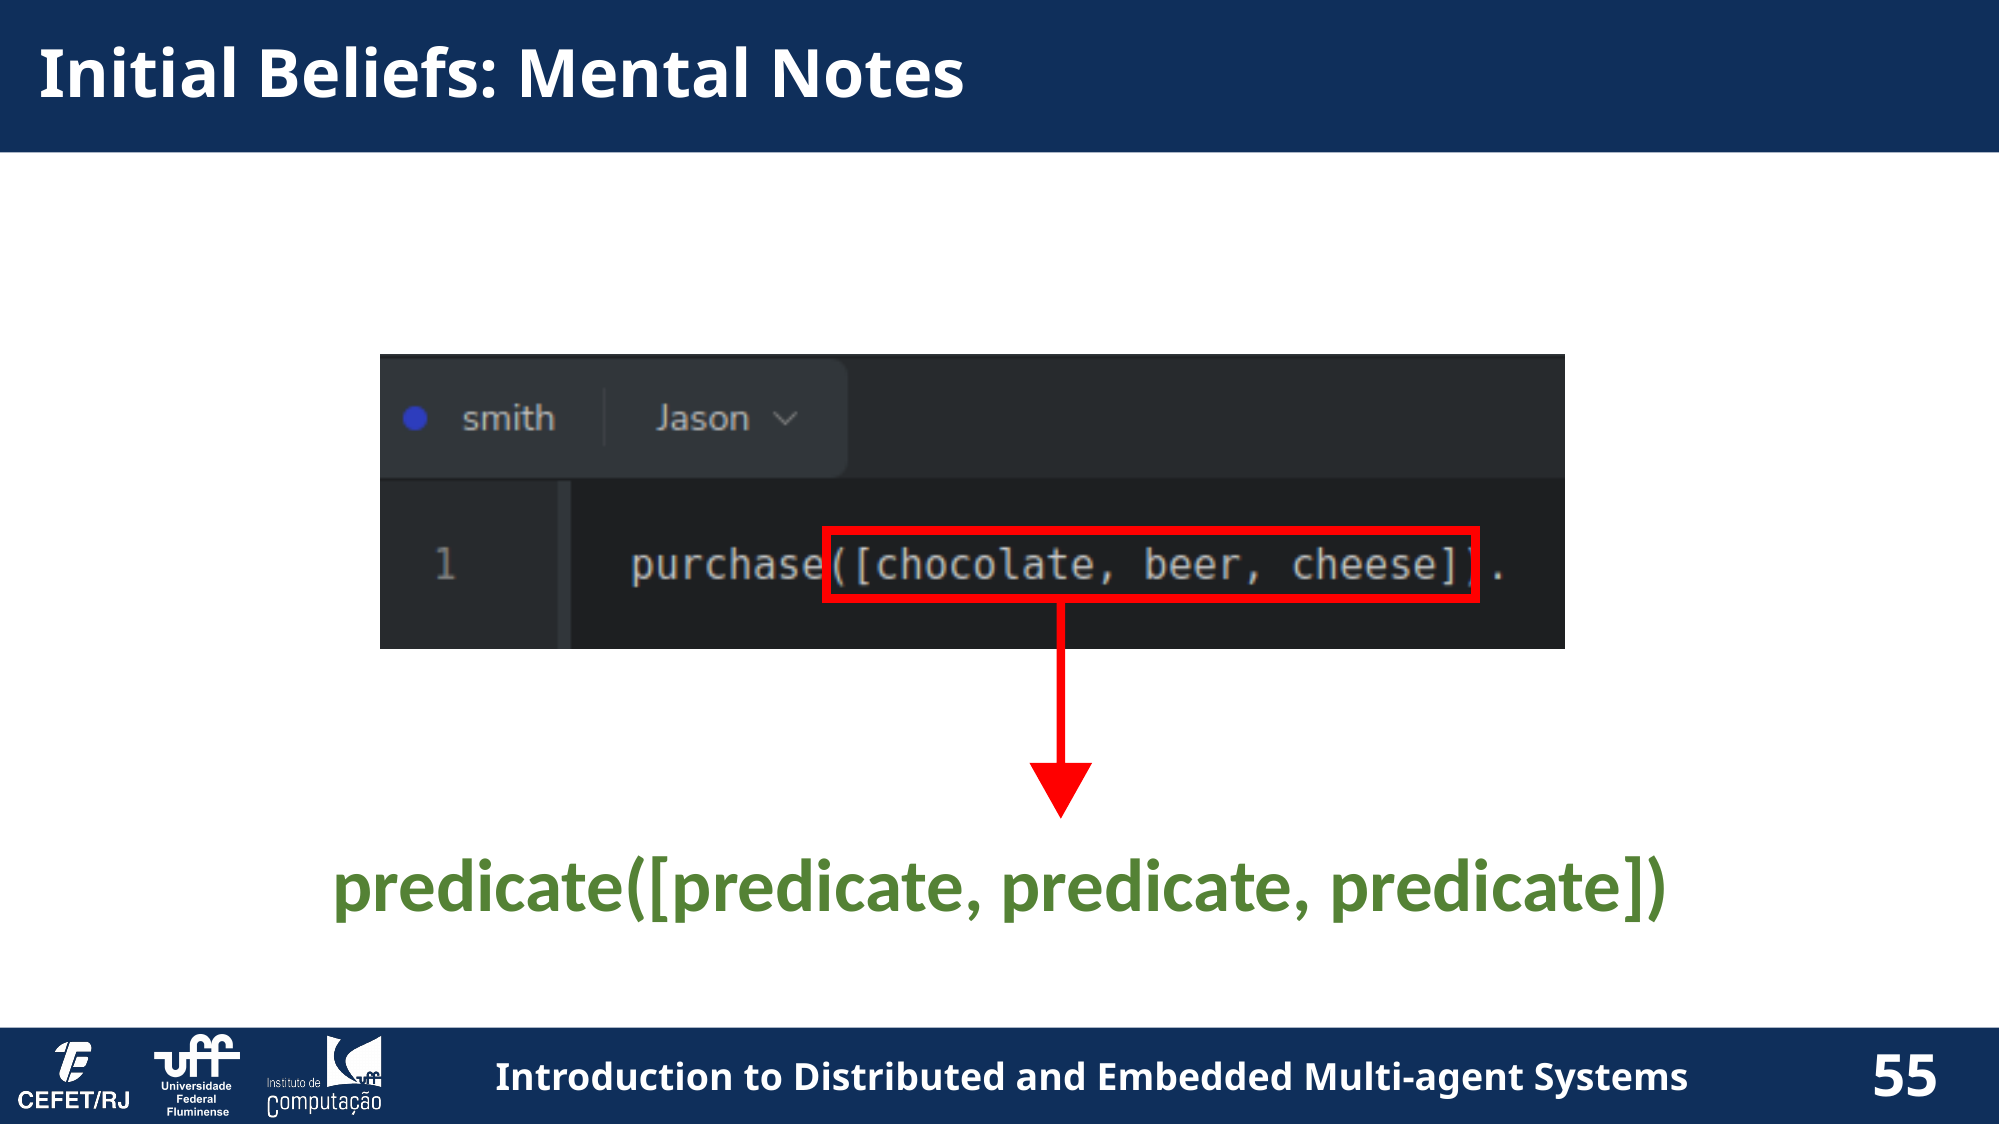

Initial Beliefs: Mental Notes
predicate([predicate, predicate, predicate])